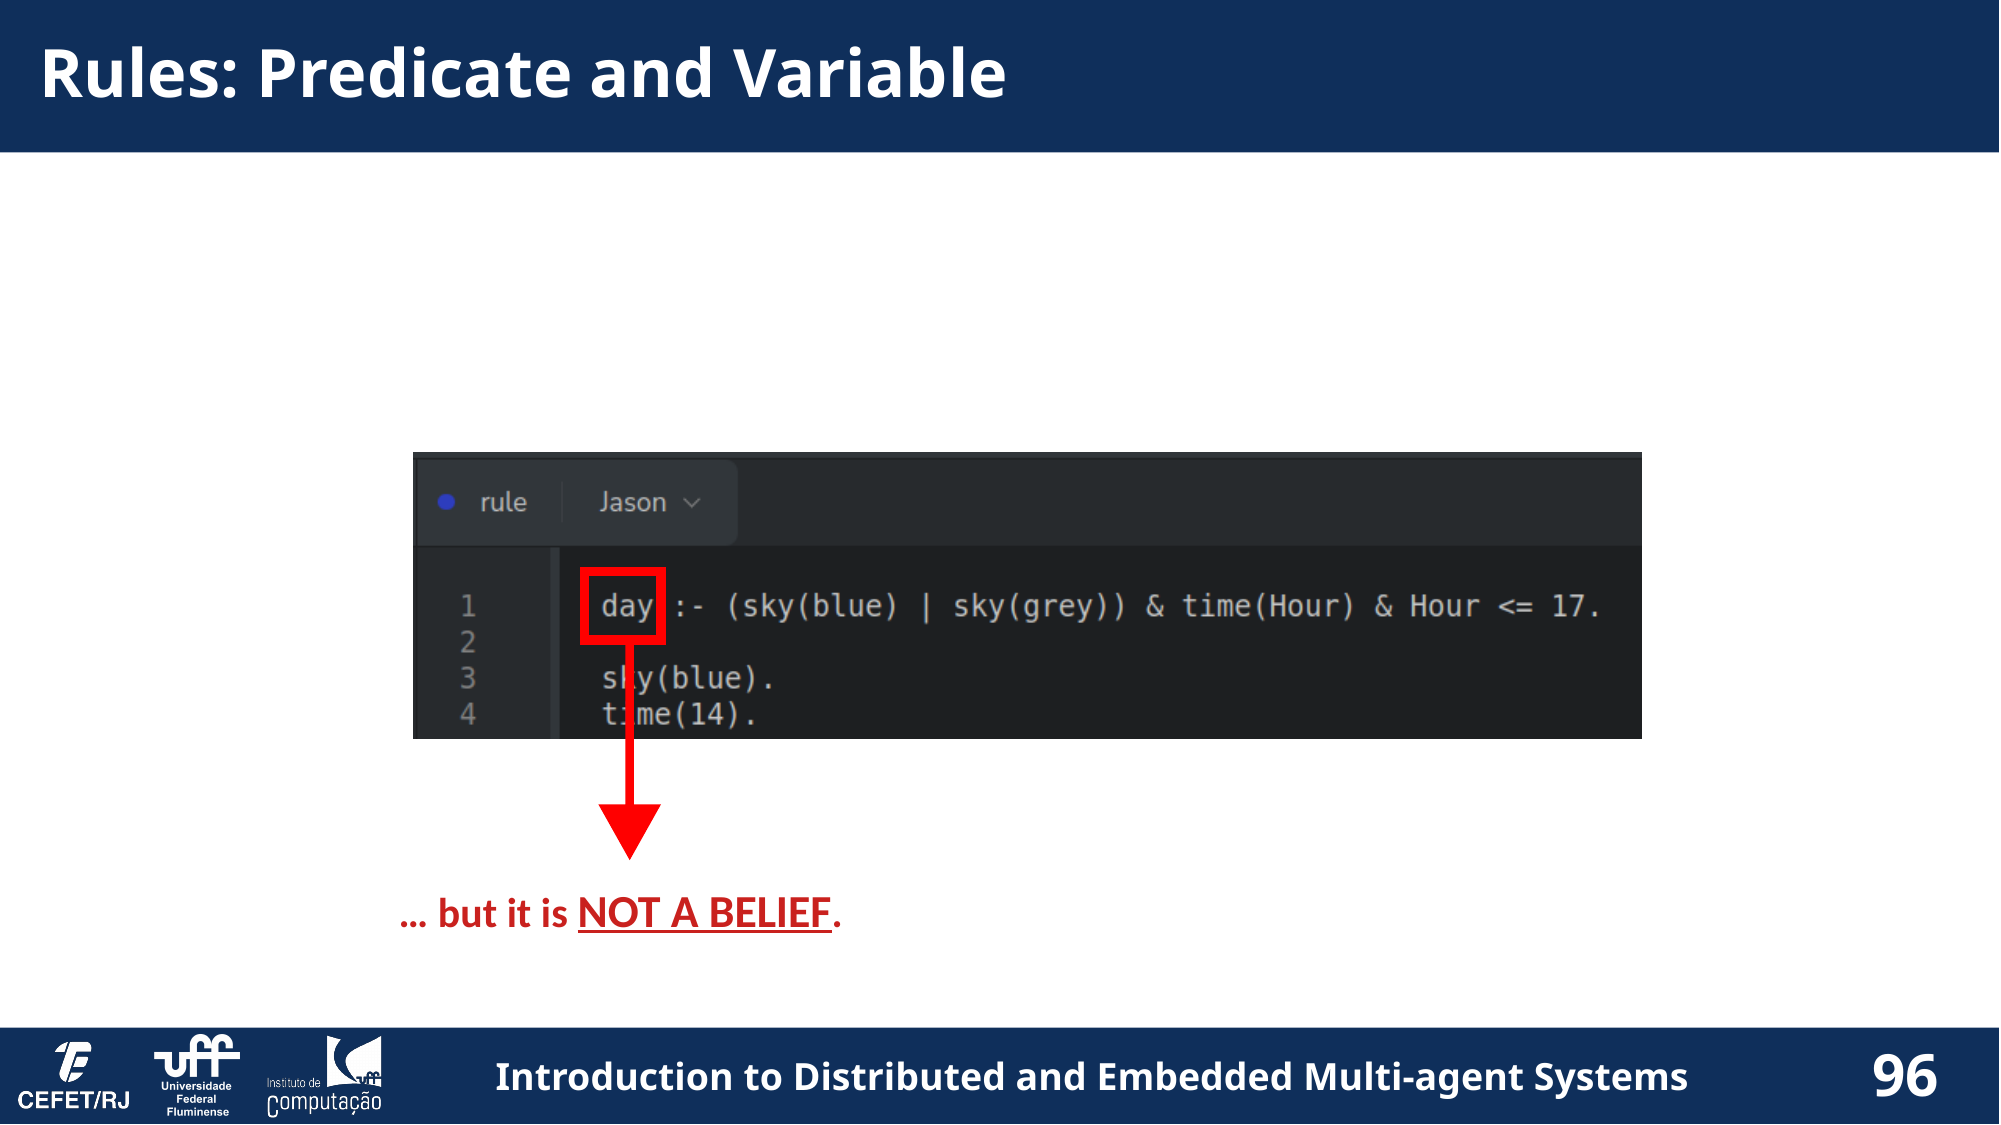

Rules: Predicate and Variable
… but it is NOT A BELIEF.